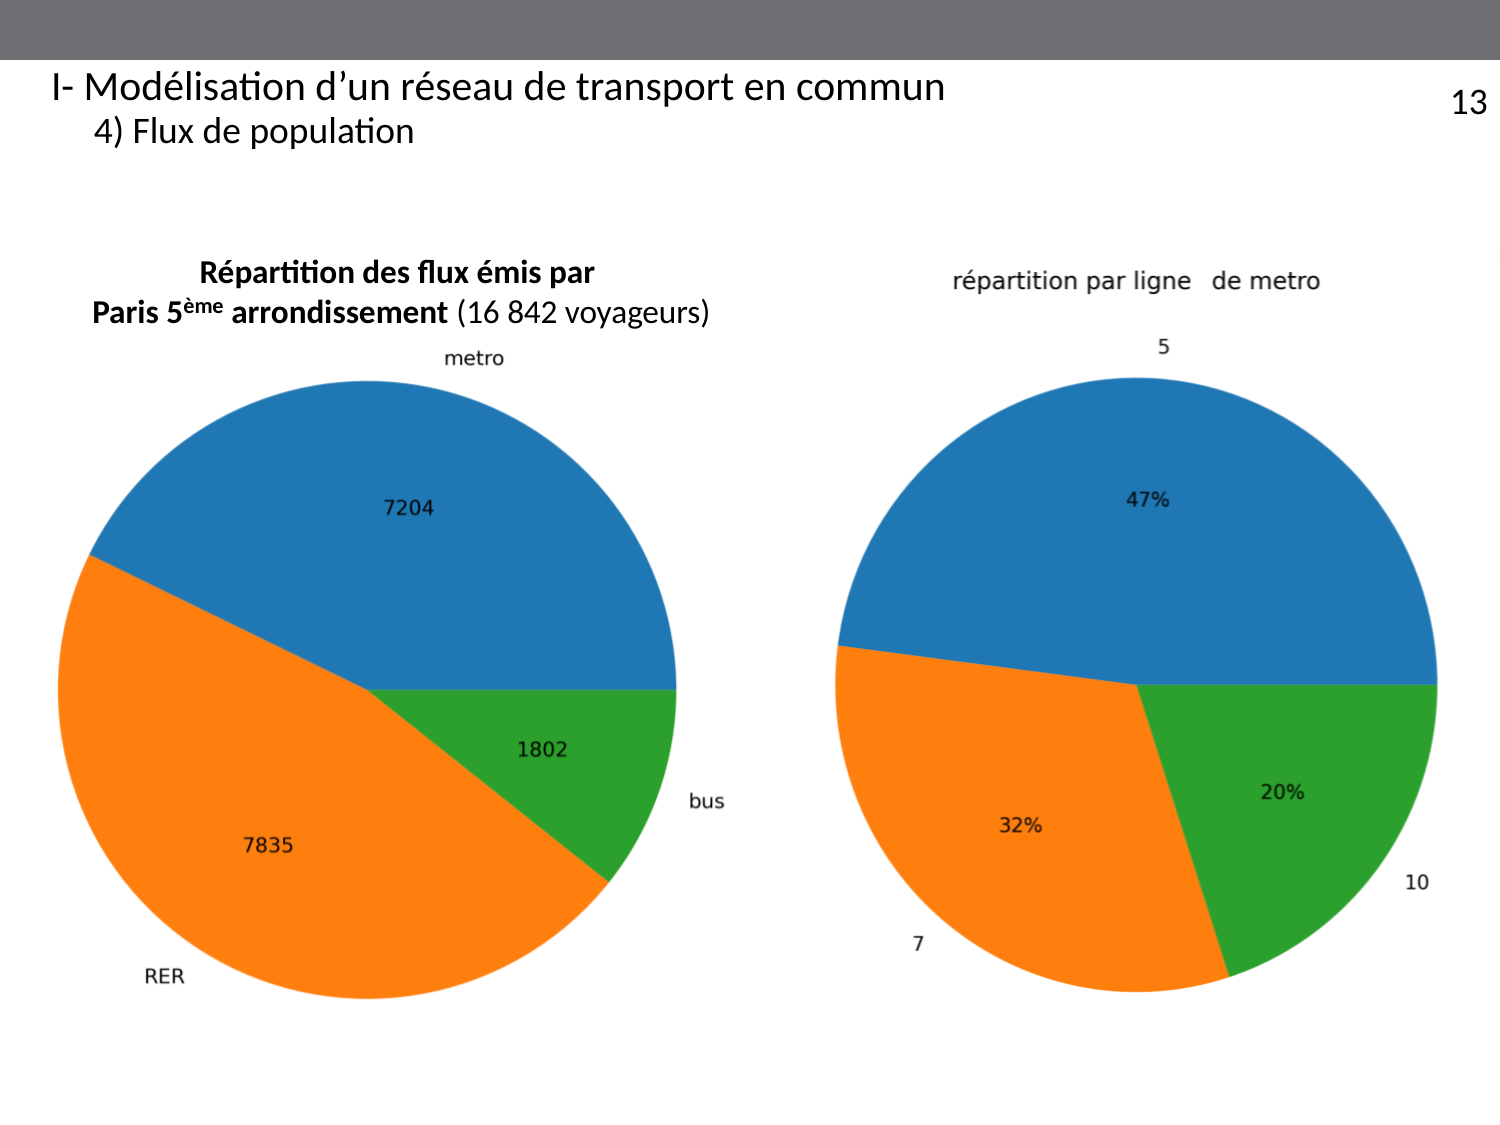

I- Modélisation d’un réseau de transport en commun
13
4) Flux de population
Répartition des flux émis par
Paris 5ème arrondissement (16 842 voyageurs)